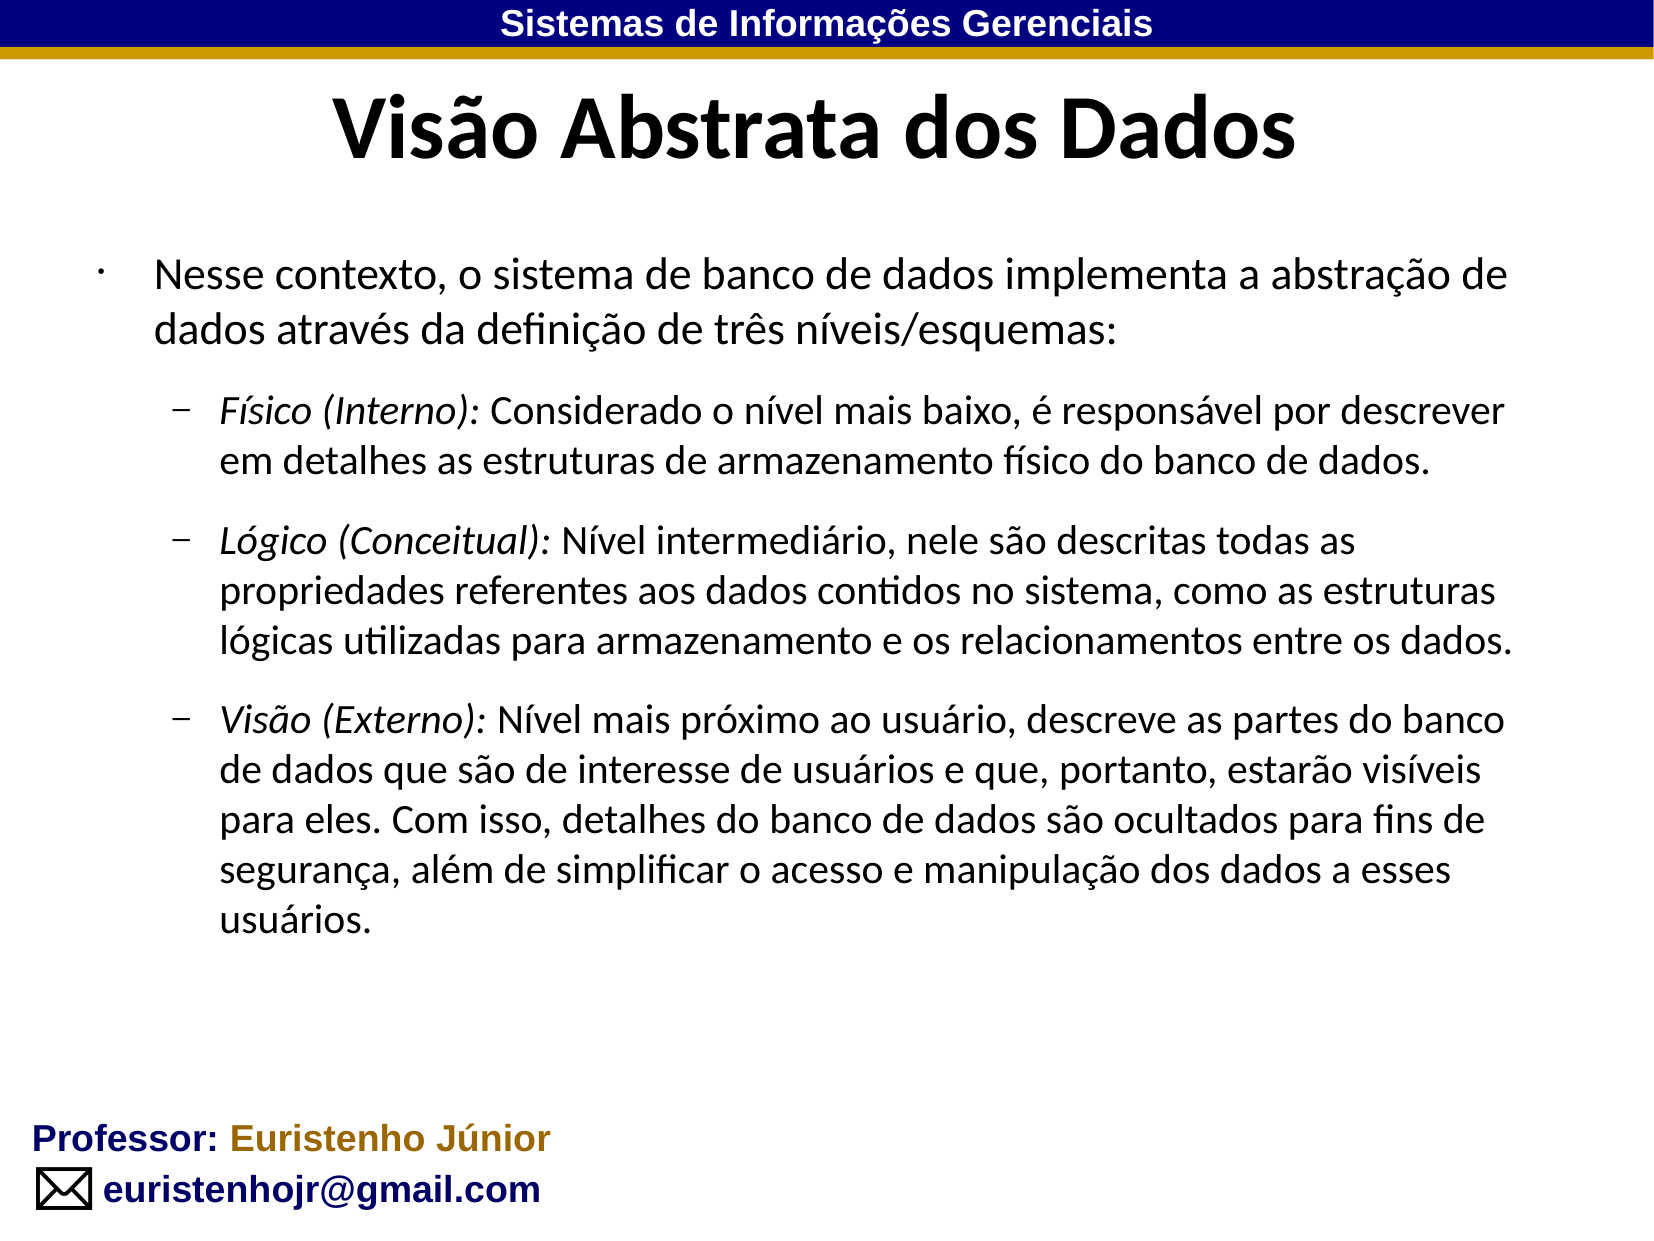

Empreendedorismo
Sistemas de Informações Gerenciais
# Visão Abstrata dos Dados
Nesse contexto, o sistema de banco de dados implementa a abstração de dados através da definição de três níveis/esquemas:
Físico (Interno): Considerado o nível mais baixo, é responsável por descrever em detalhes as estruturas de armazenamento físico do banco de dados.
Lógico (Conceitual): Nível intermediário, nele são descritas todas as propriedades referentes aos dados contidos no sistema, como as estruturas lógicas utilizadas para armazenamento e os relacionamentos entre os dados.
Visão (Externo): Nível mais próximo ao usuário, descreve as partes do banco de dados que são de interesse de usuários e que, portanto, estarão visíveis para eles. Com isso, detalhes do banco de dados são ocultados para fins de segurança, além de simplificar o acesso e manipulação dos dados a esses usuários.
Professor: Euristenho Júnior
euristenhojr@gmail.com